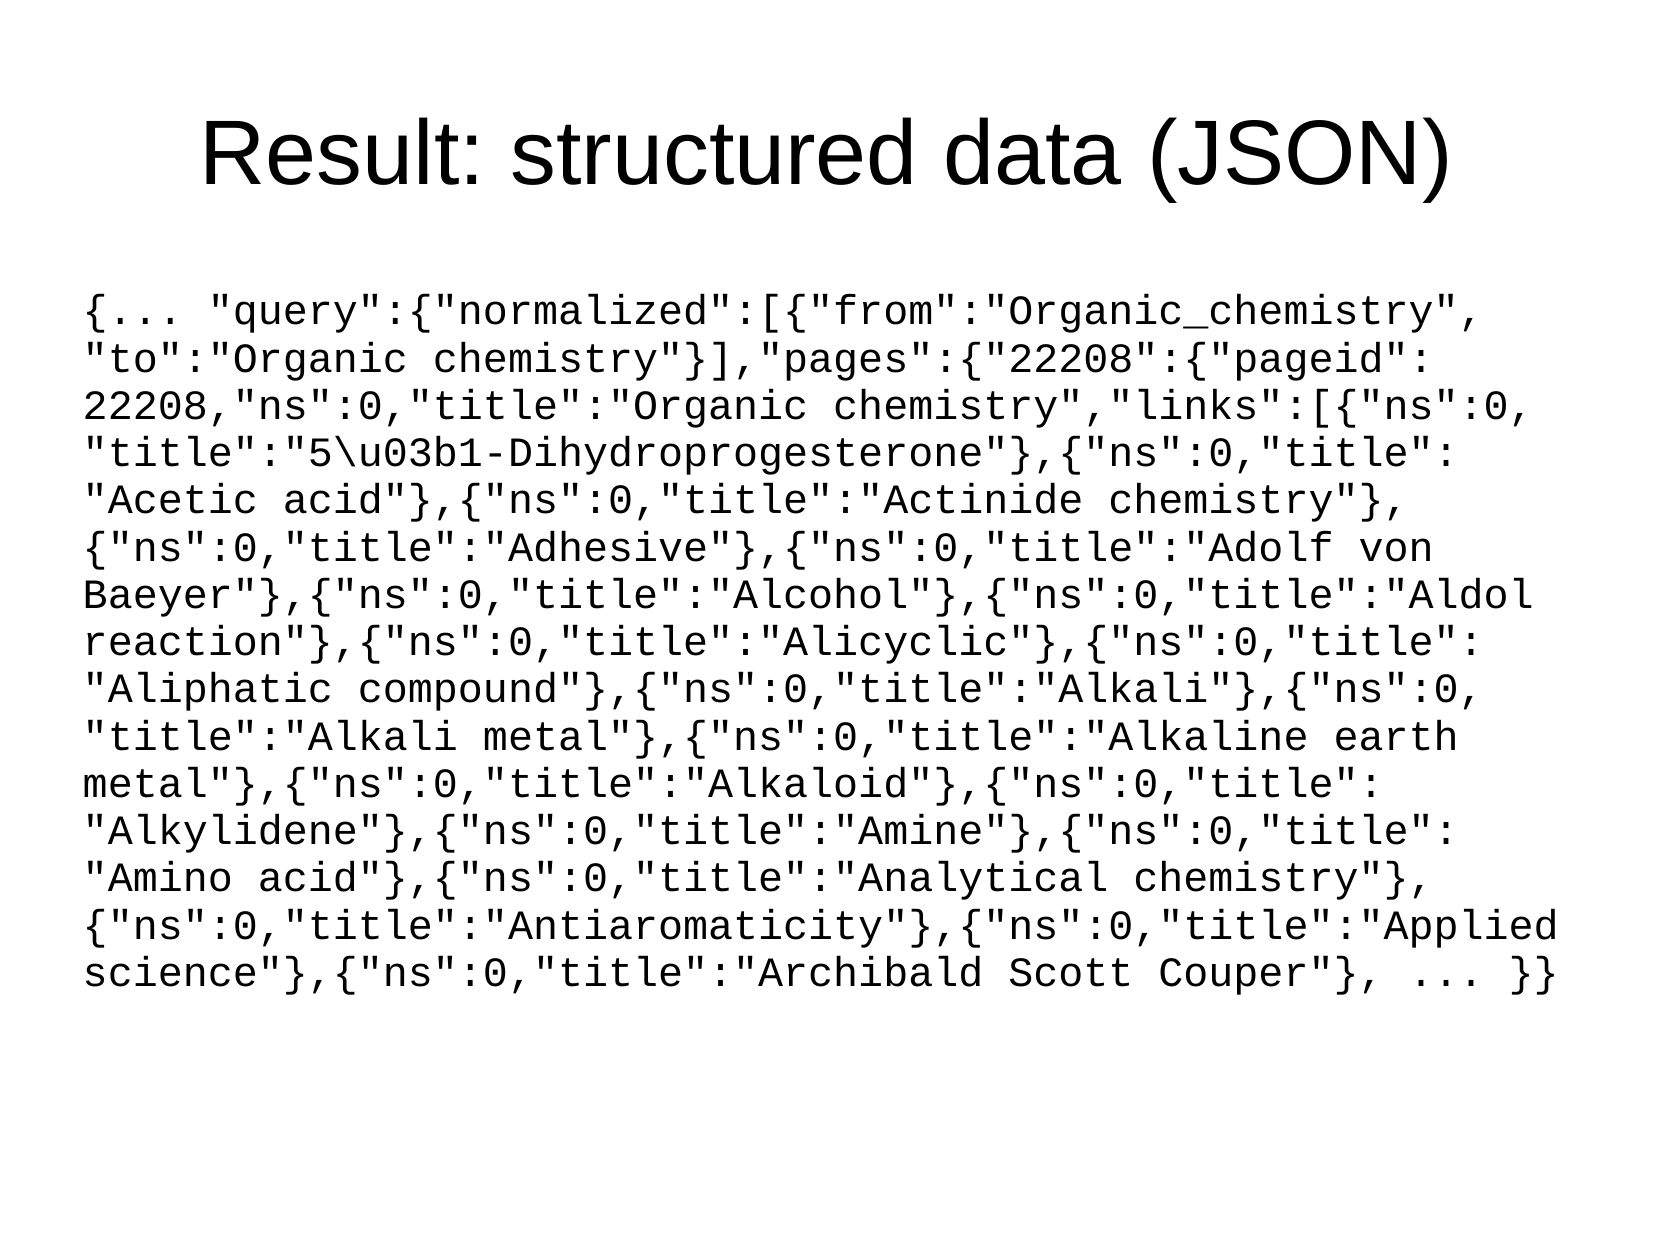

Result: structured data (JSON)
# {... "query":{"normalized":[{"from":"Organic_chemistry", "to":"Organic chemistry"}],"pages":{"22208":{"pageid": 22208,"ns":0,"title":"Organic chemistry","links":[{"ns":0, "title":"5\u03b1-Dihydroprogesterone"},{"ns":0,"title": "Acetic acid"},{"ns":0,"title":"Actinide chemistry"},{"ns":0,"title":"Adhesive"},{"ns":0,"title":"Adolf von Baeyer"},{"ns":0,"title":"Alcohol"},{"ns":0,"title":"Aldol reaction"},{"ns":0,"title":"Alicyclic"},{"ns":0,"title": "Aliphatic compound"},{"ns":0,"title":"Alkali"},{"ns":0, "title":"Alkali metal"},{"ns":0,"title":"Alkaline earth metal"},{"ns":0,"title":"Alkaloid"},{"ns":0,"title": "Alkylidene"},{"ns":0,"title":"Amine"},{"ns":0,"title": "Amino acid"},{"ns":0,"title":"Analytical chemistry"},{"ns":0,"title":"Antiaromaticity"},{"ns":0,"title":"Applied science"},{"ns":0,"title":"Archibald Scott Couper"}, ... }}